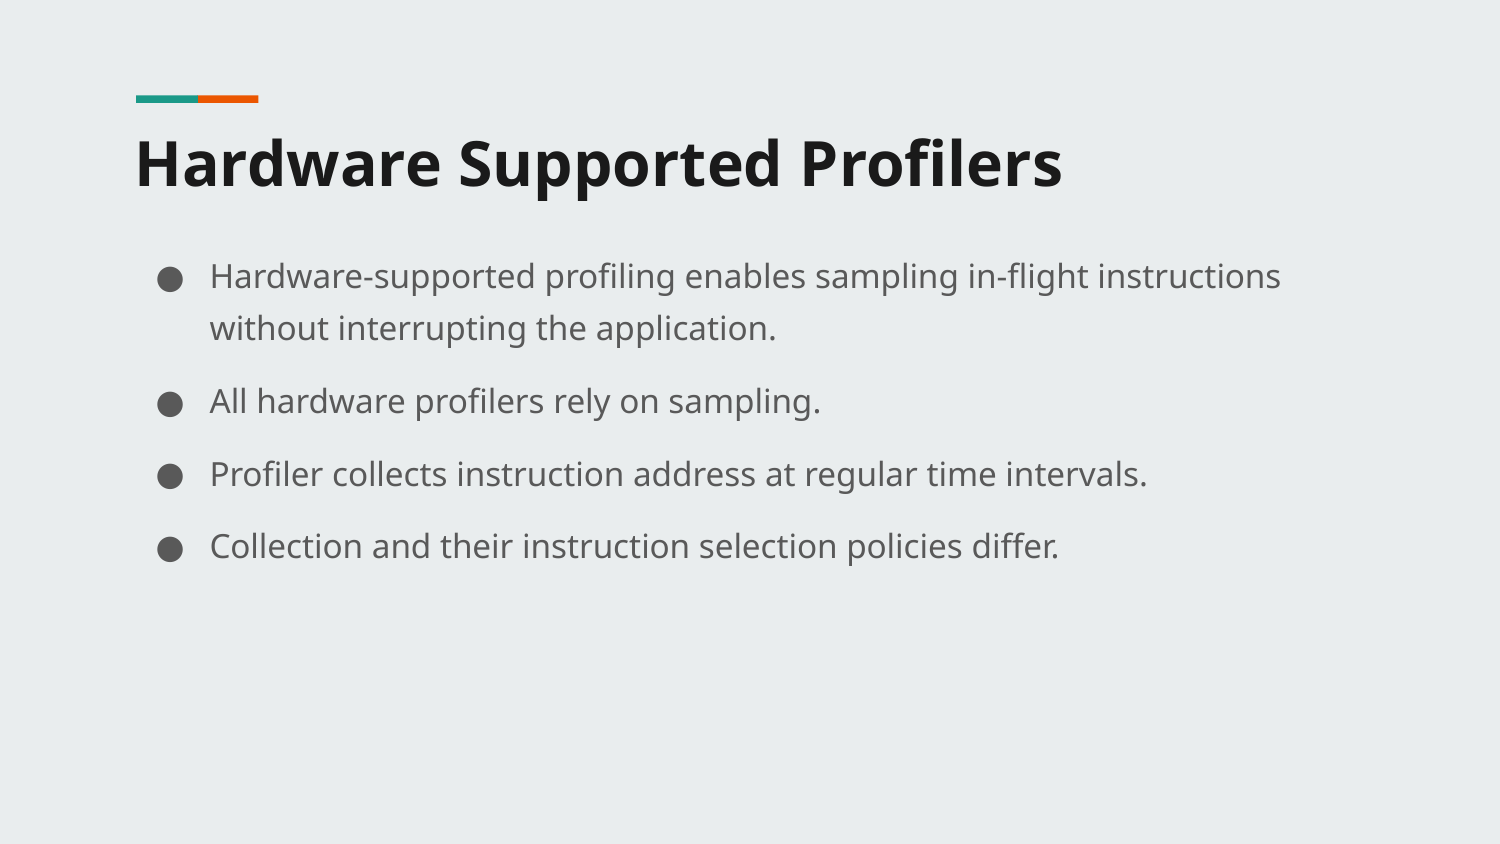

Hardware Supported Profilers
Hardware-supported profiling enables sampling in-flight instructions without interrupting the application.
All hardware profilers rely on sampling.
Profiler collects instruction address at regular time intervals.
Collection and their instruction selection policies differ.